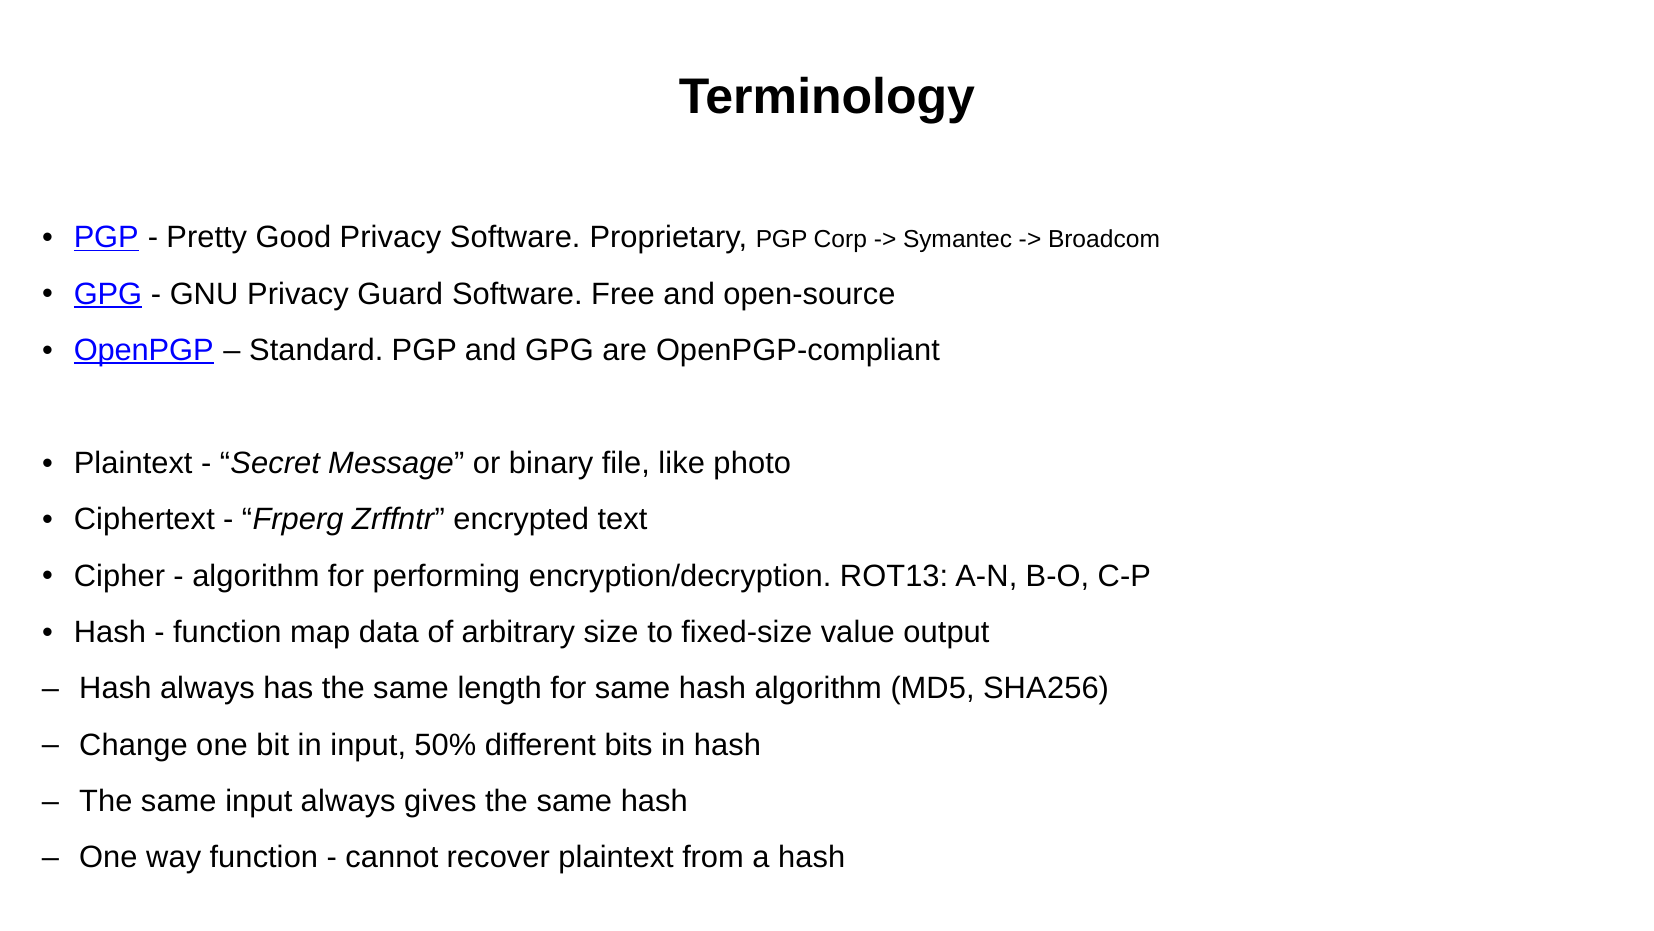

# Terminology
PGP - Pretty Good Privacy Software. Proprietary, PGP Corp -> Symantec -> Broadcom
GPG - GNU Privacy Guard Software. Free and open-source
OpenPGP – Standard. PGP and GPG are OpenPGP-compliant
Plaintext - “Secret Message” or binary file, like photo
Ciphertext - “Frperg Zrffntr” encrypted text
Cipher - algorithm for performing encryption/decryption. ROT13: A-N, B-O, C-P
Hash - function map data of arbitrary size to fixed-size value output
Hash always has the same length for same hash algorithm (MD5, SHA256)
Change one bit in input, 50% different bits in hash
The same input always gives the same hash
One way function - cannot recover plaintext from a hash